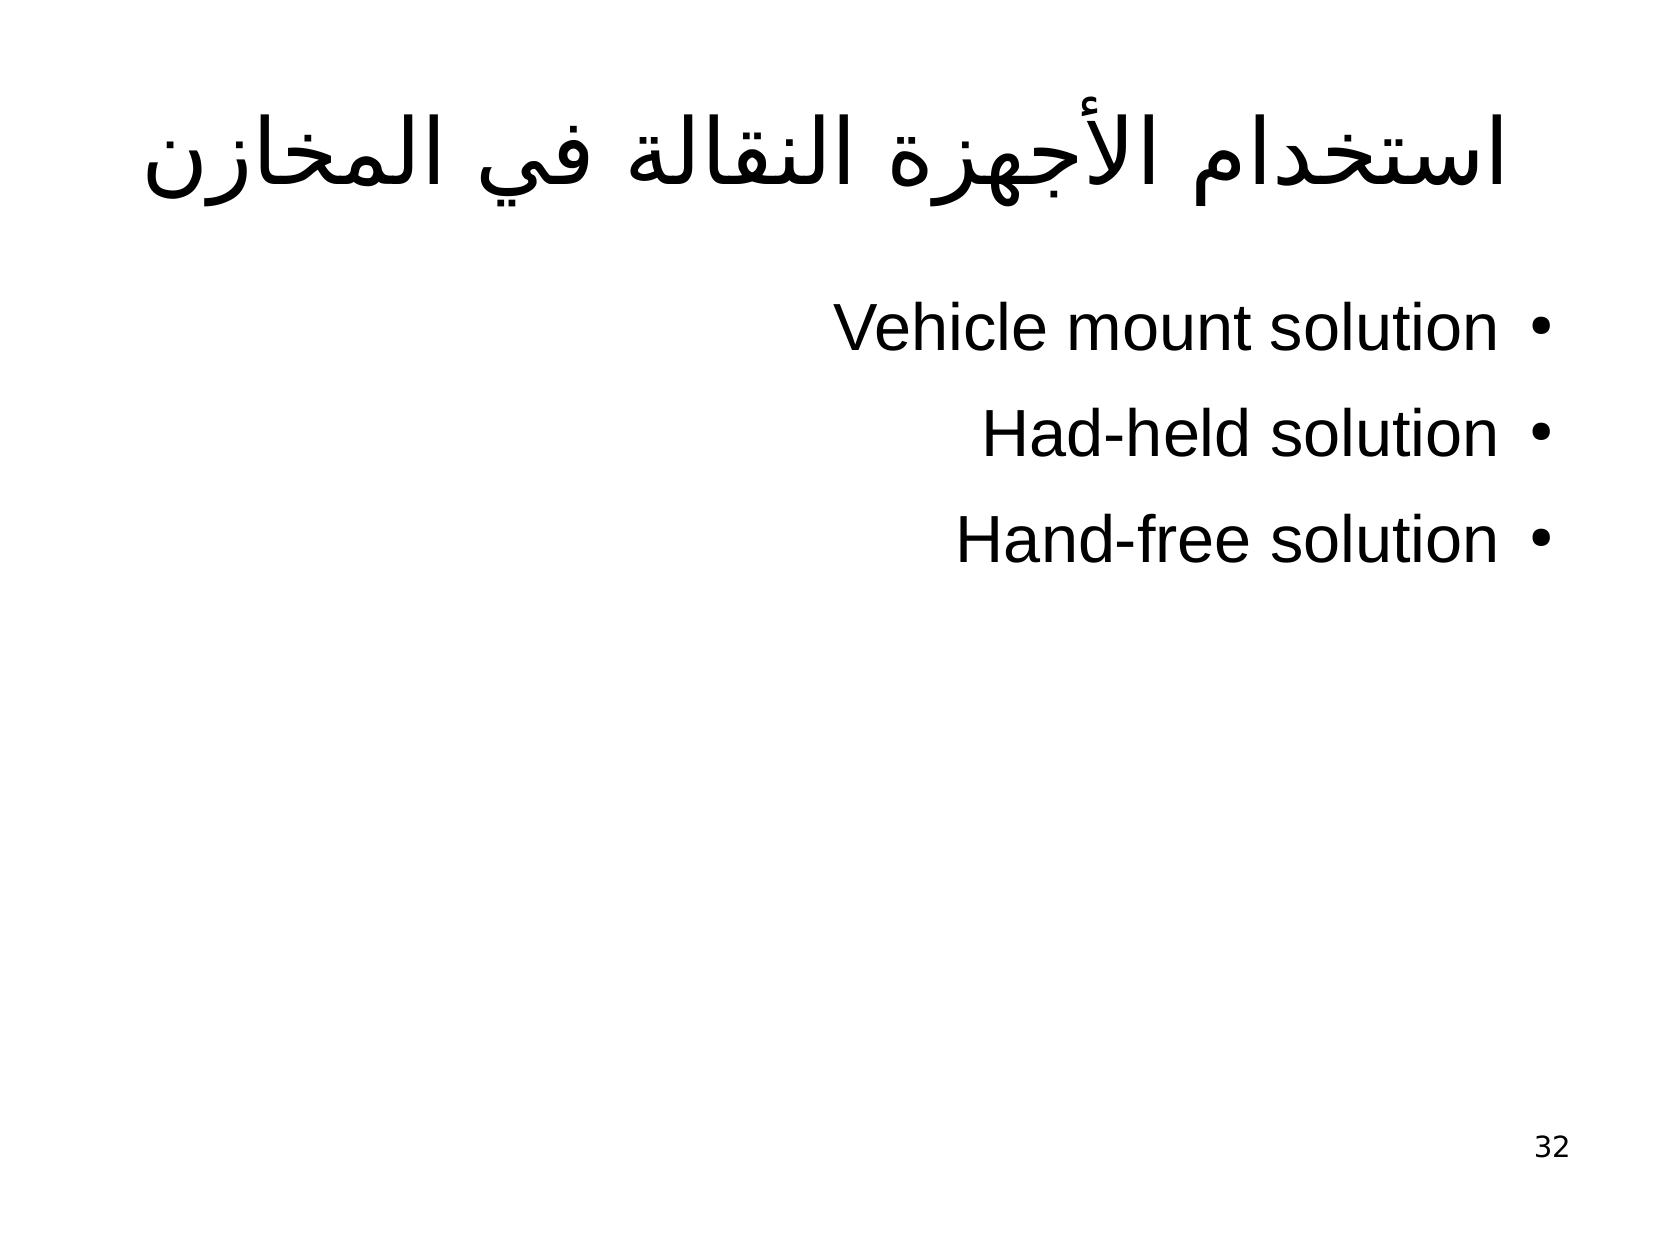

# استخدام الأجهزة النقالة في المخازن
Vehicle mount solution
Had-held solution
Hand-free solution
32